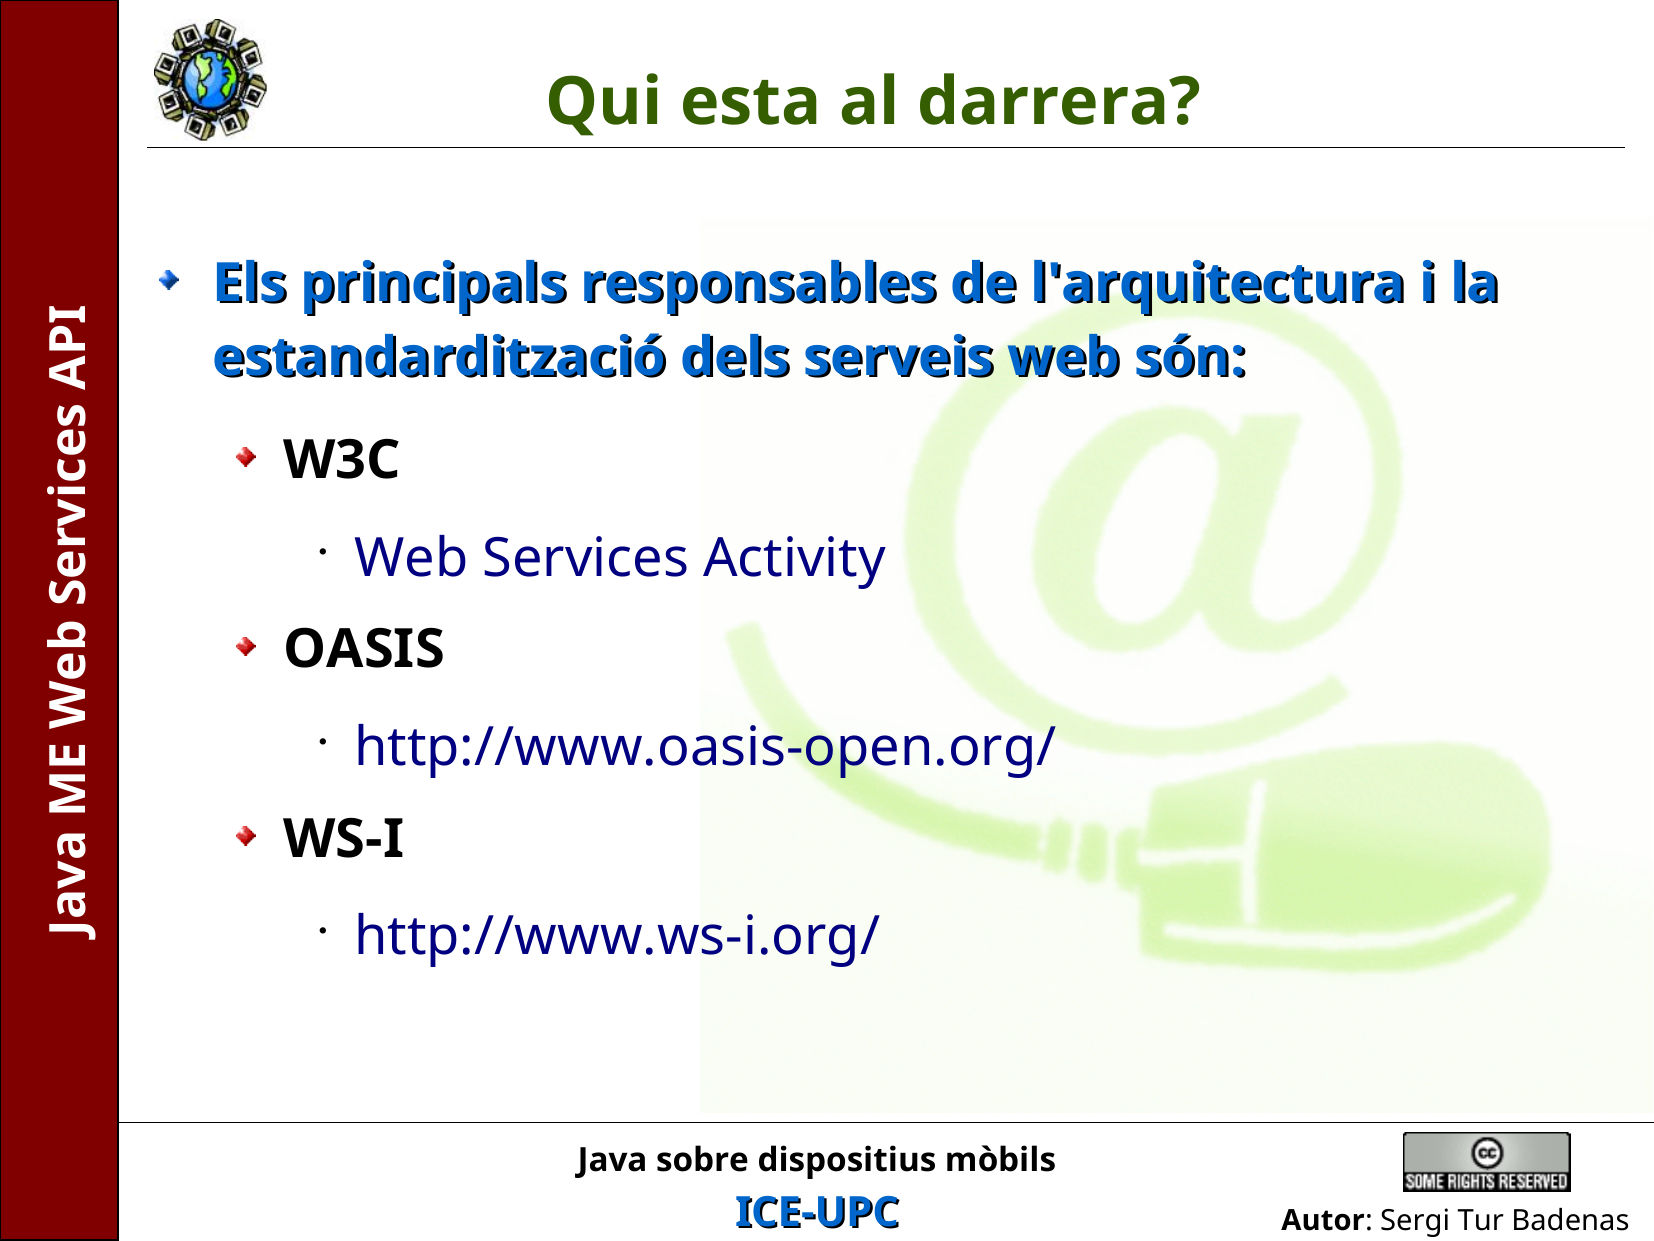

# Qui esta al darrera?
Els principals responsables de l'arquitectura i la estandardització dels serveis web són:
W3C
Web Services Activity
OASIS
http://www.oasis-open.org/
WS-I
http://www.ws-i.org/